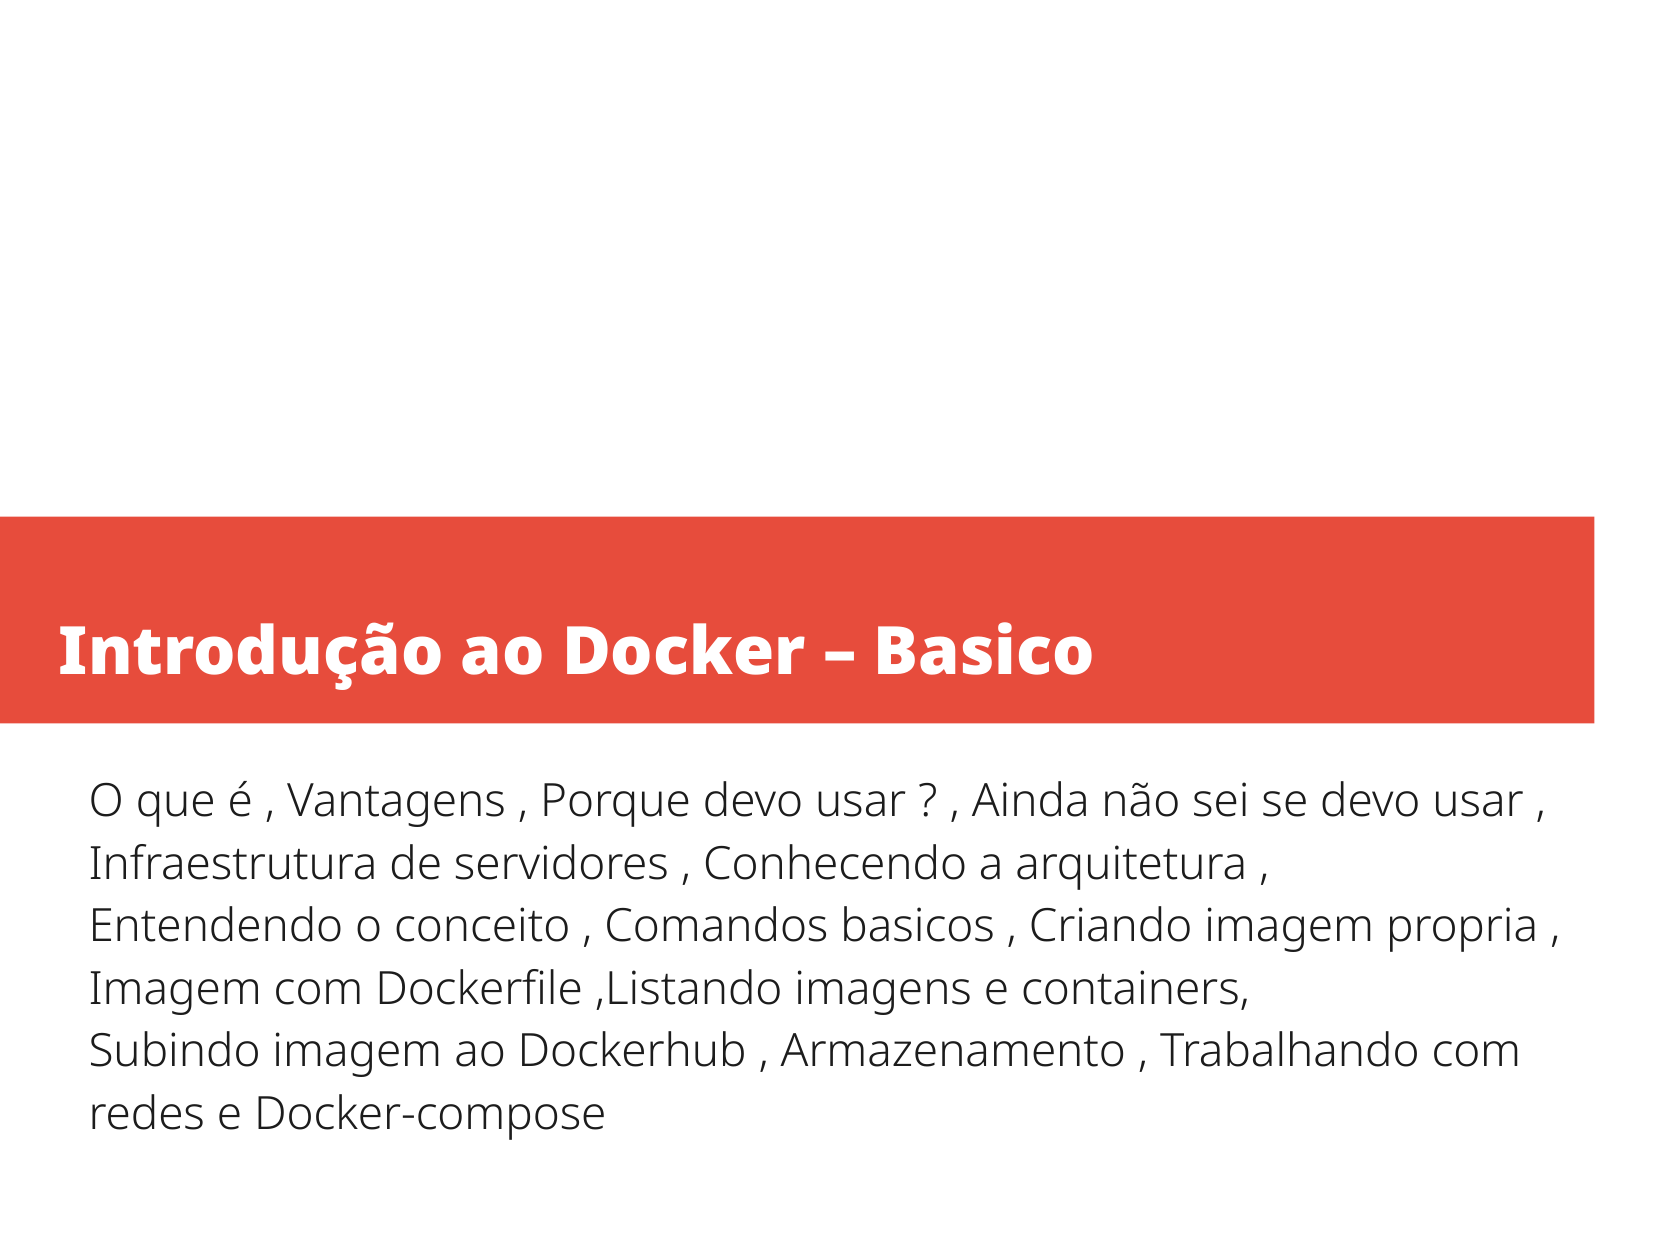

# Introdução ao Docker – Basico
O que é , Vantagens , Porque devo usar ? , Ainda não sei se devo usar , Infraestrutura de servidores , Conhecendo a arquitetura ,
Entendendo o conceito , Comandos basicos , Criando imagem propria , Imagem com Dockerfile ,Listando imagens e containers,
Subindo imagem ao Dockerhub , Armazenamento , Trabalhando com redes e Docker-compose